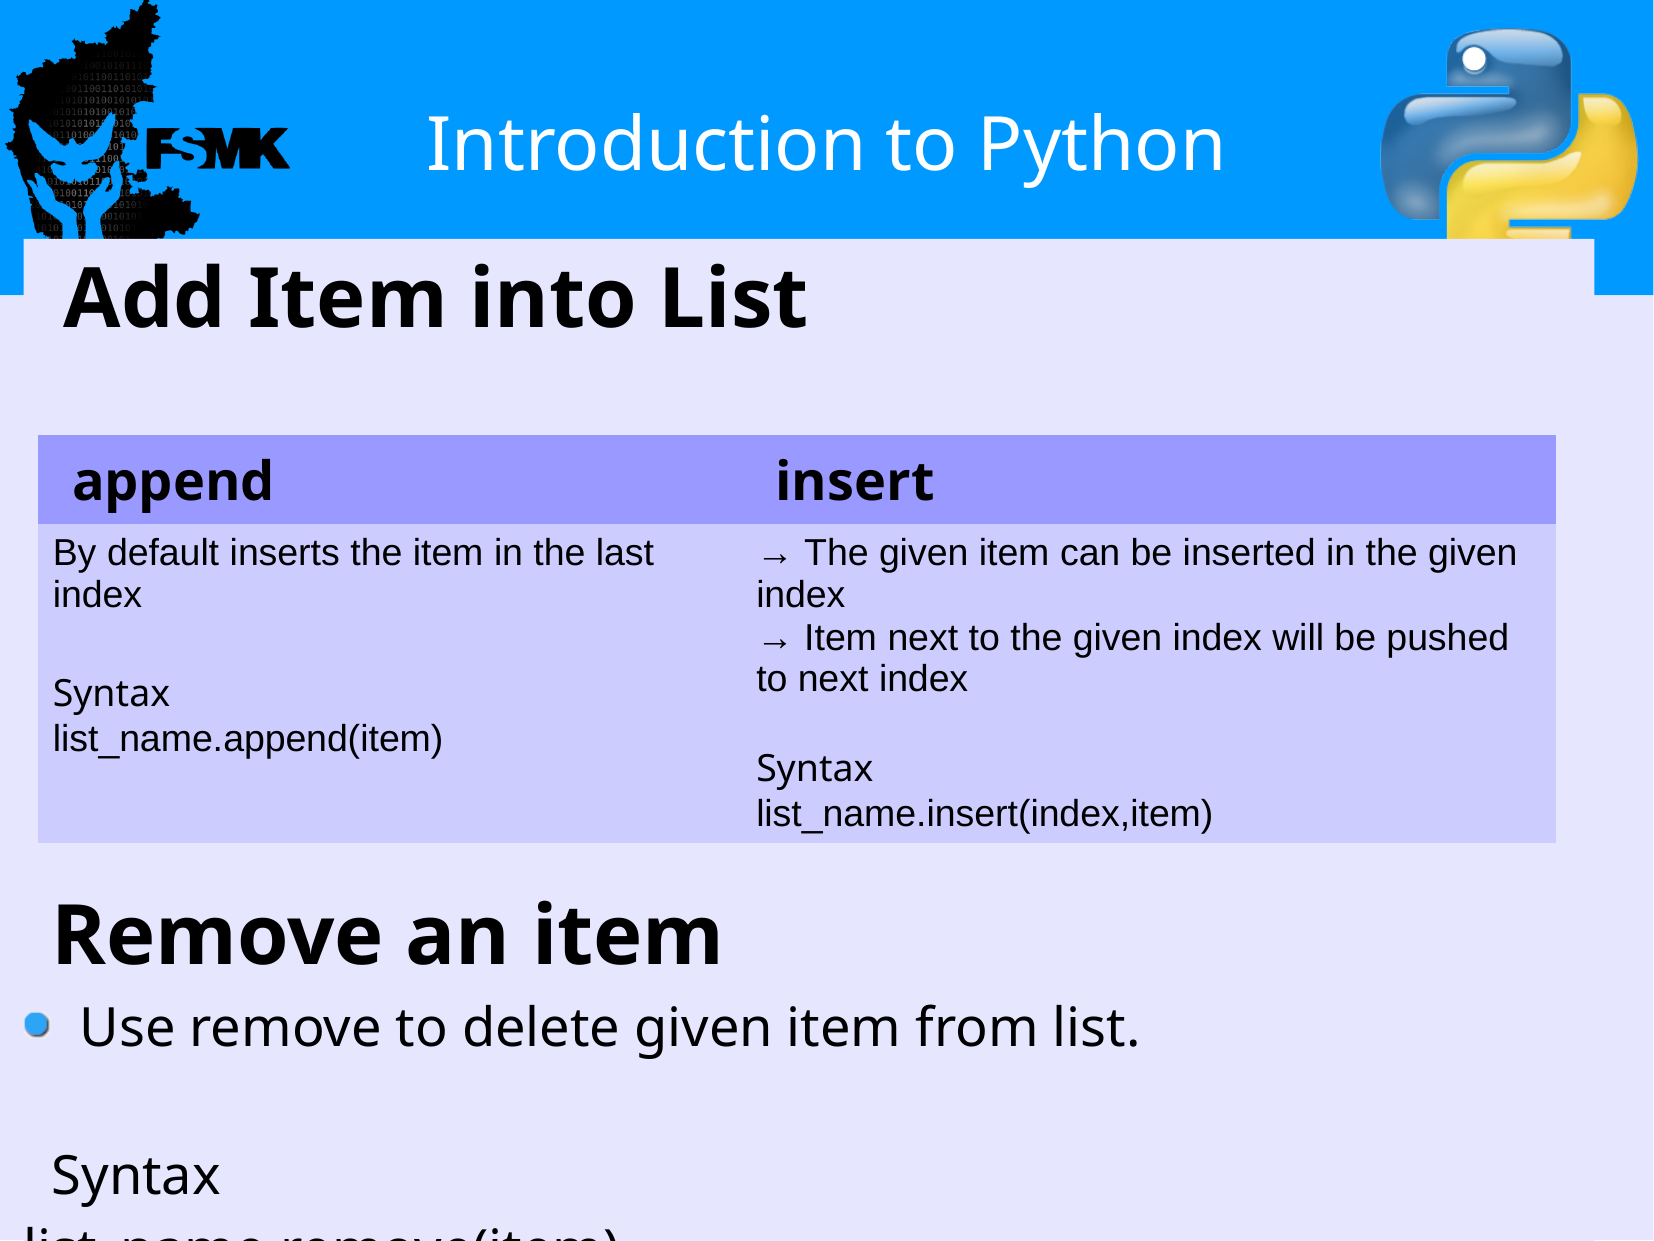

# Introduction to Python
Add Item into List
Remove an item
 Use remove to delete given item from list.
Syntax
list_name.remove(item)
| append | insert |
| --- | --- |
| By default inserts the item in the last index Syntax list\_name.append(item) | → The given item can be inserted in the given index → Item next to the given index will be pushed to next index Syntax list\_name.insert(index,item) |